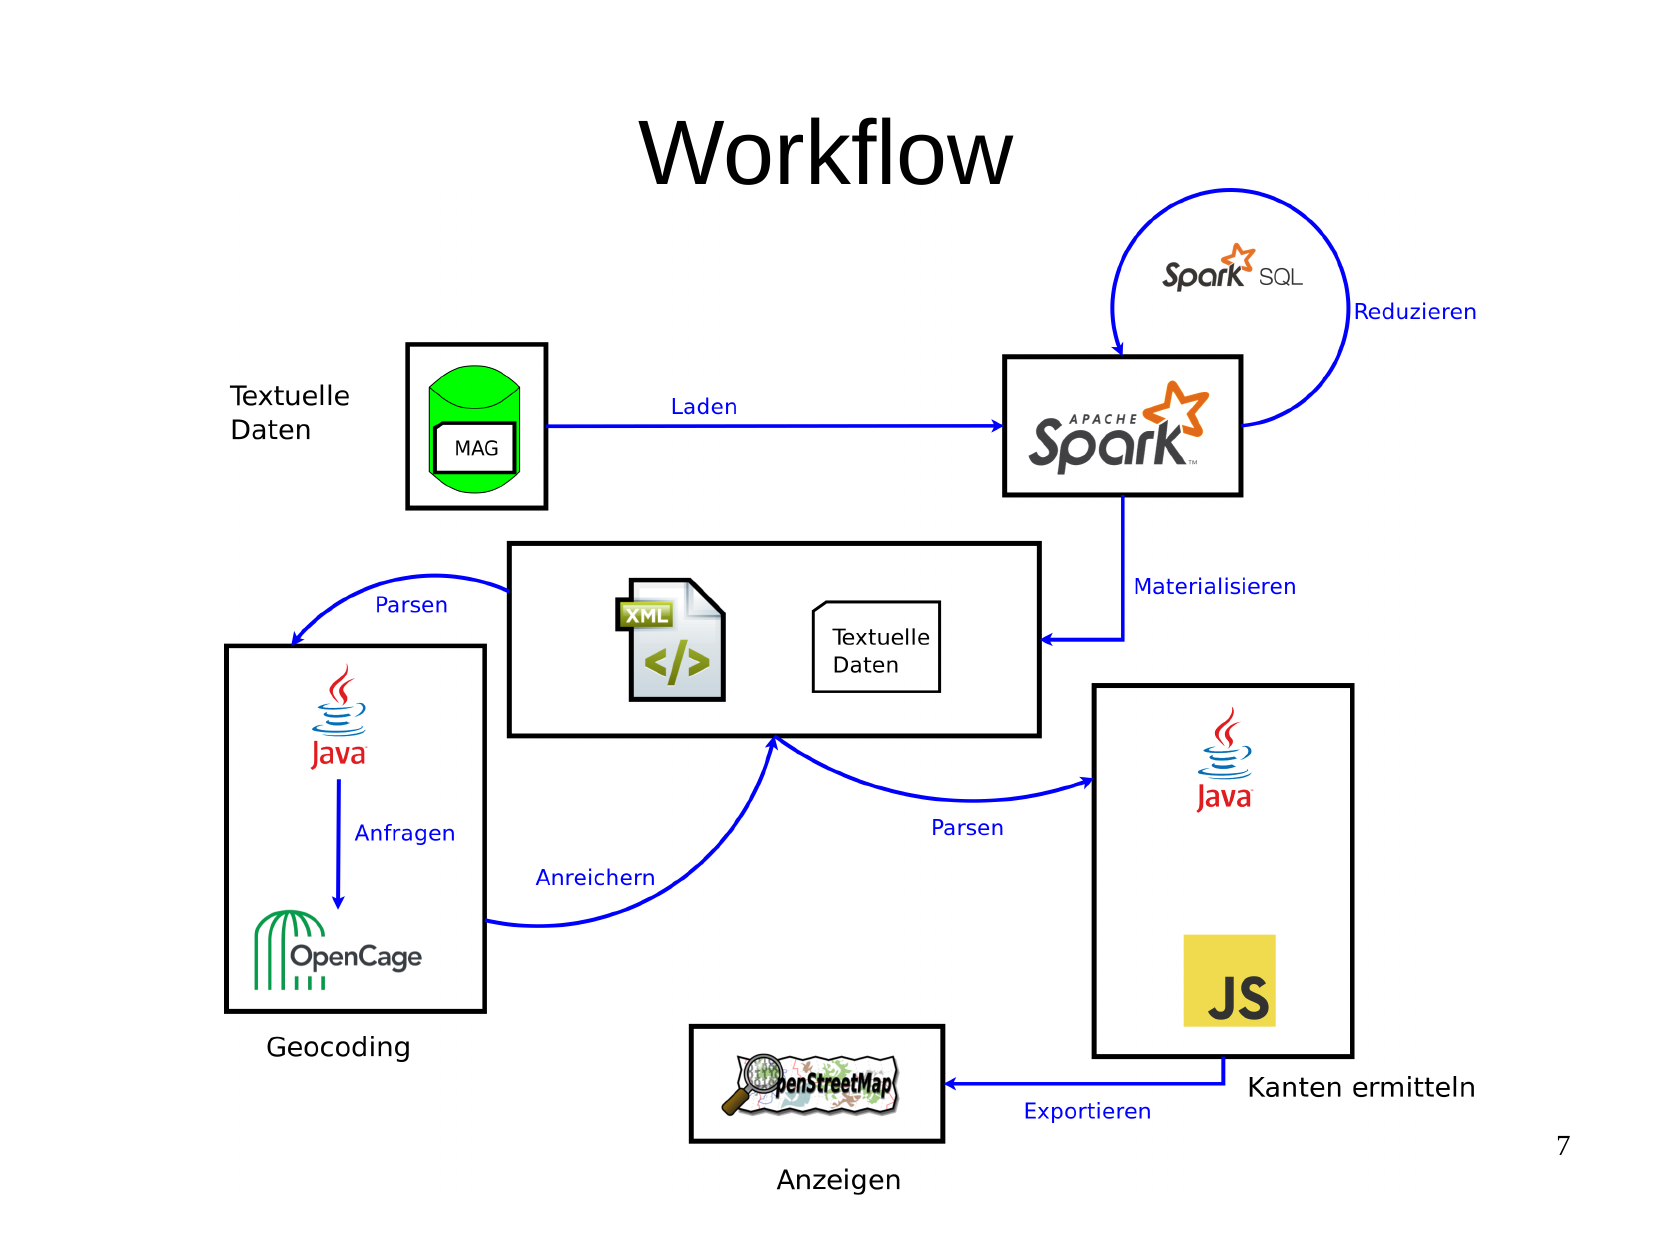

# Workflow
Daniel Alexander, Richard Khulusi
7